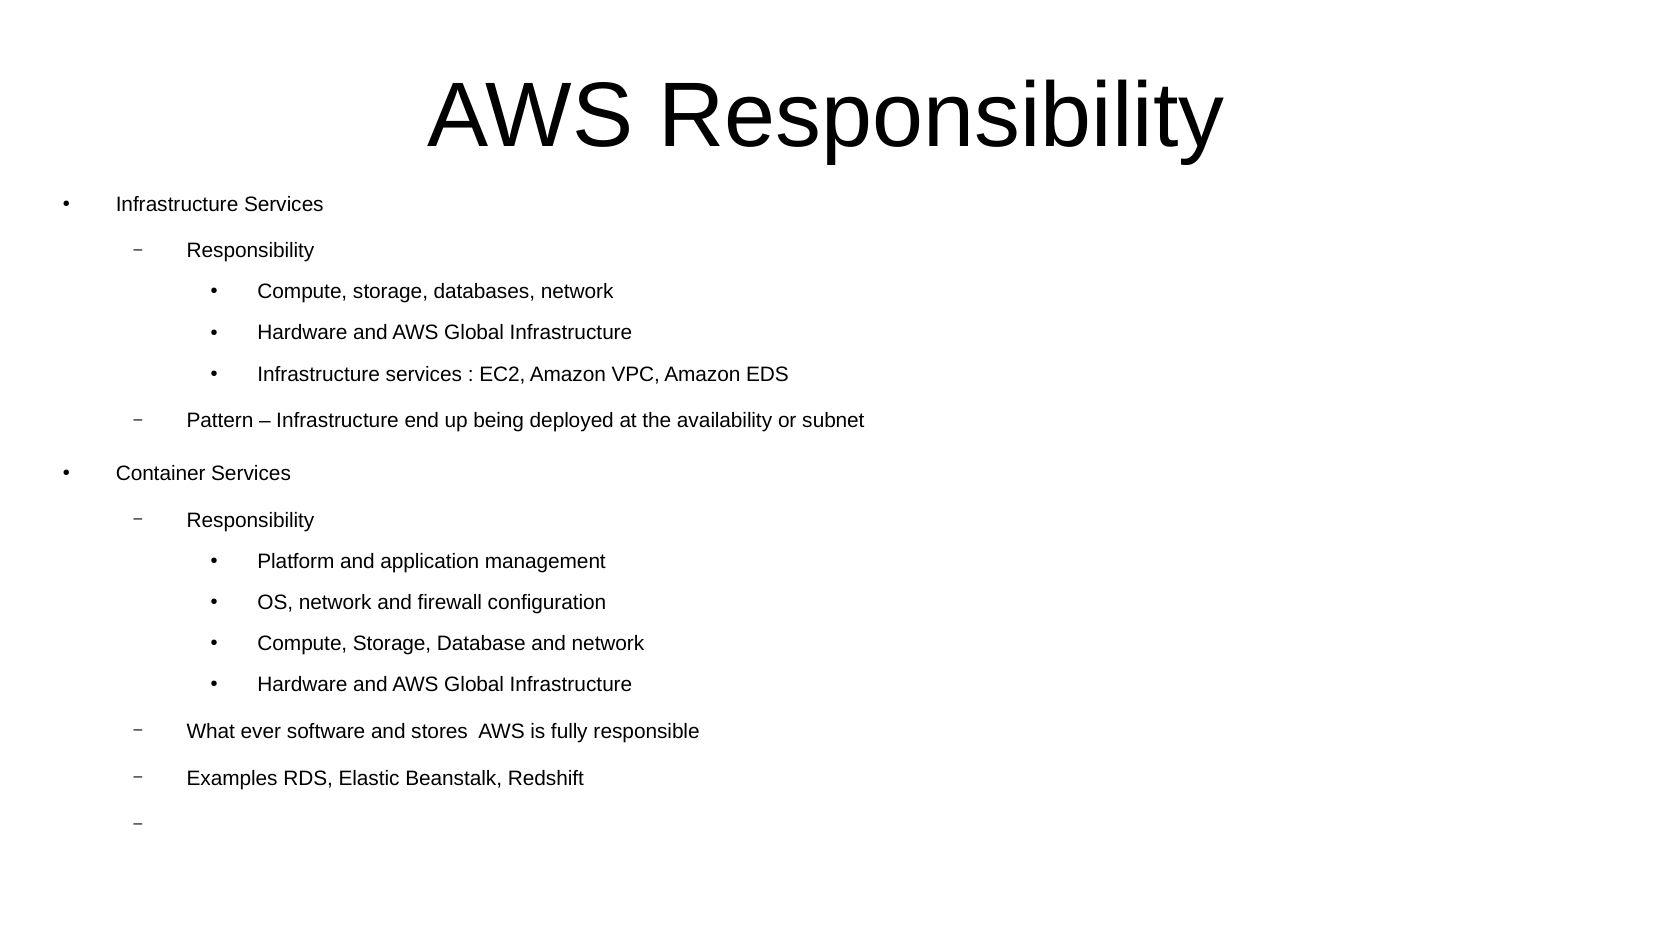

# AWS Responsibility
Infrastructure Services
Responsibility
Compute, storage, databases, network
Hardware and AWS Global Infrastructure
Infrastructure services : EC2, Amazon VPC, Amazon EDS
Pattern – Infrastructure end up being deployed at the availability or subnet
Container Services
Responsibility
Platform and application management
OS, network and firewall configuration
Compute, Storage, Database and network
Hardware and AWS Global Infrastructure
What ever software and stores AWS is fully responsible
Examples RDS, Elastic Beanstalk, Redshift